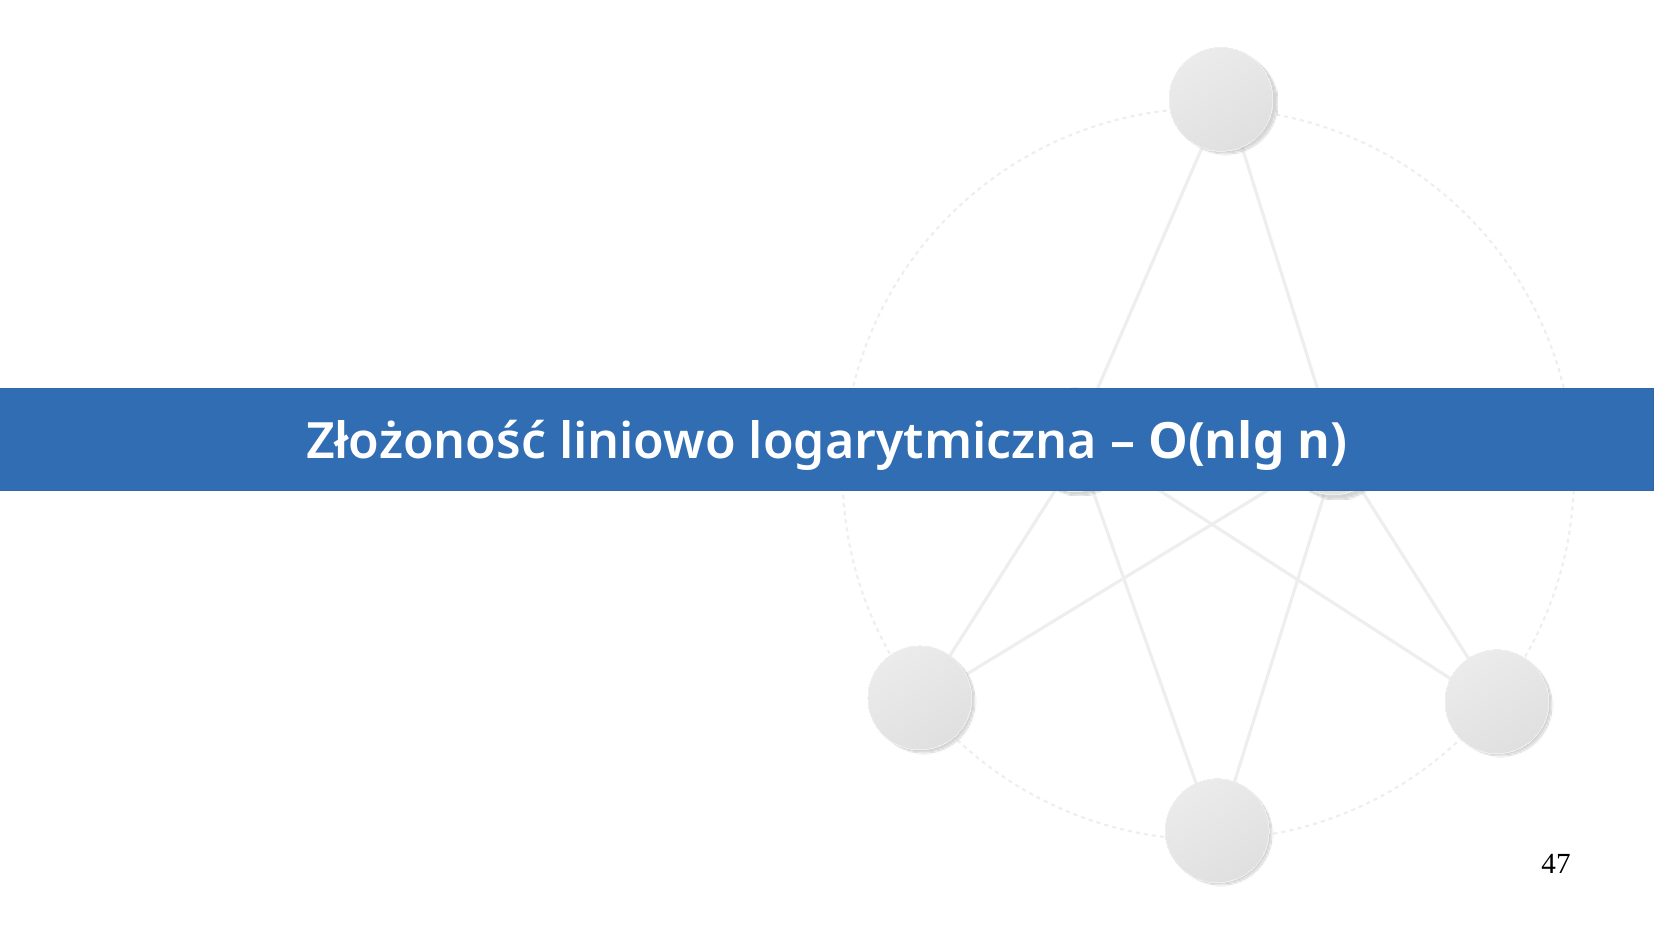

Złożoność liniowo logarytmiczna – O(nlg n)
47